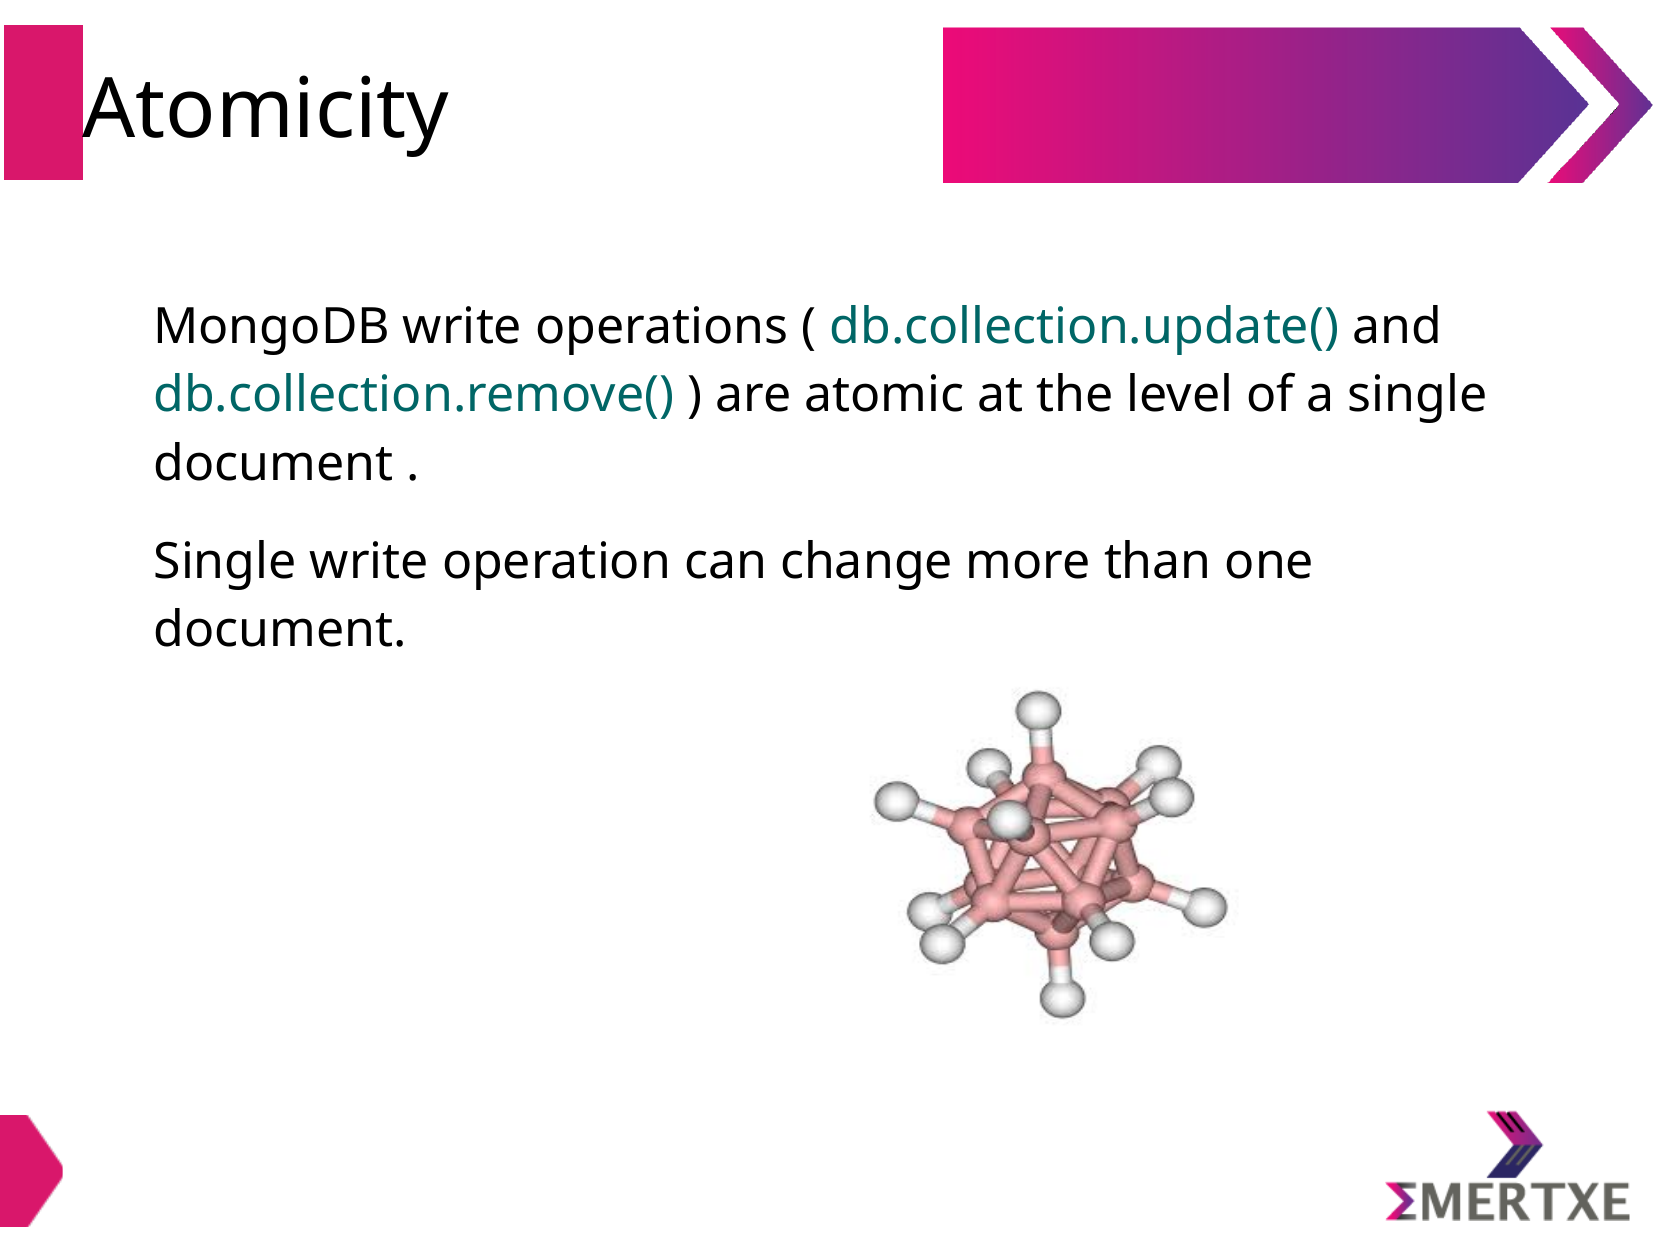

# Atomicity
MongoDB write operations ( db.collection.update() and db.collection.remove() ) are atomic at the level of a single document .
Single write operation can change more than one document.